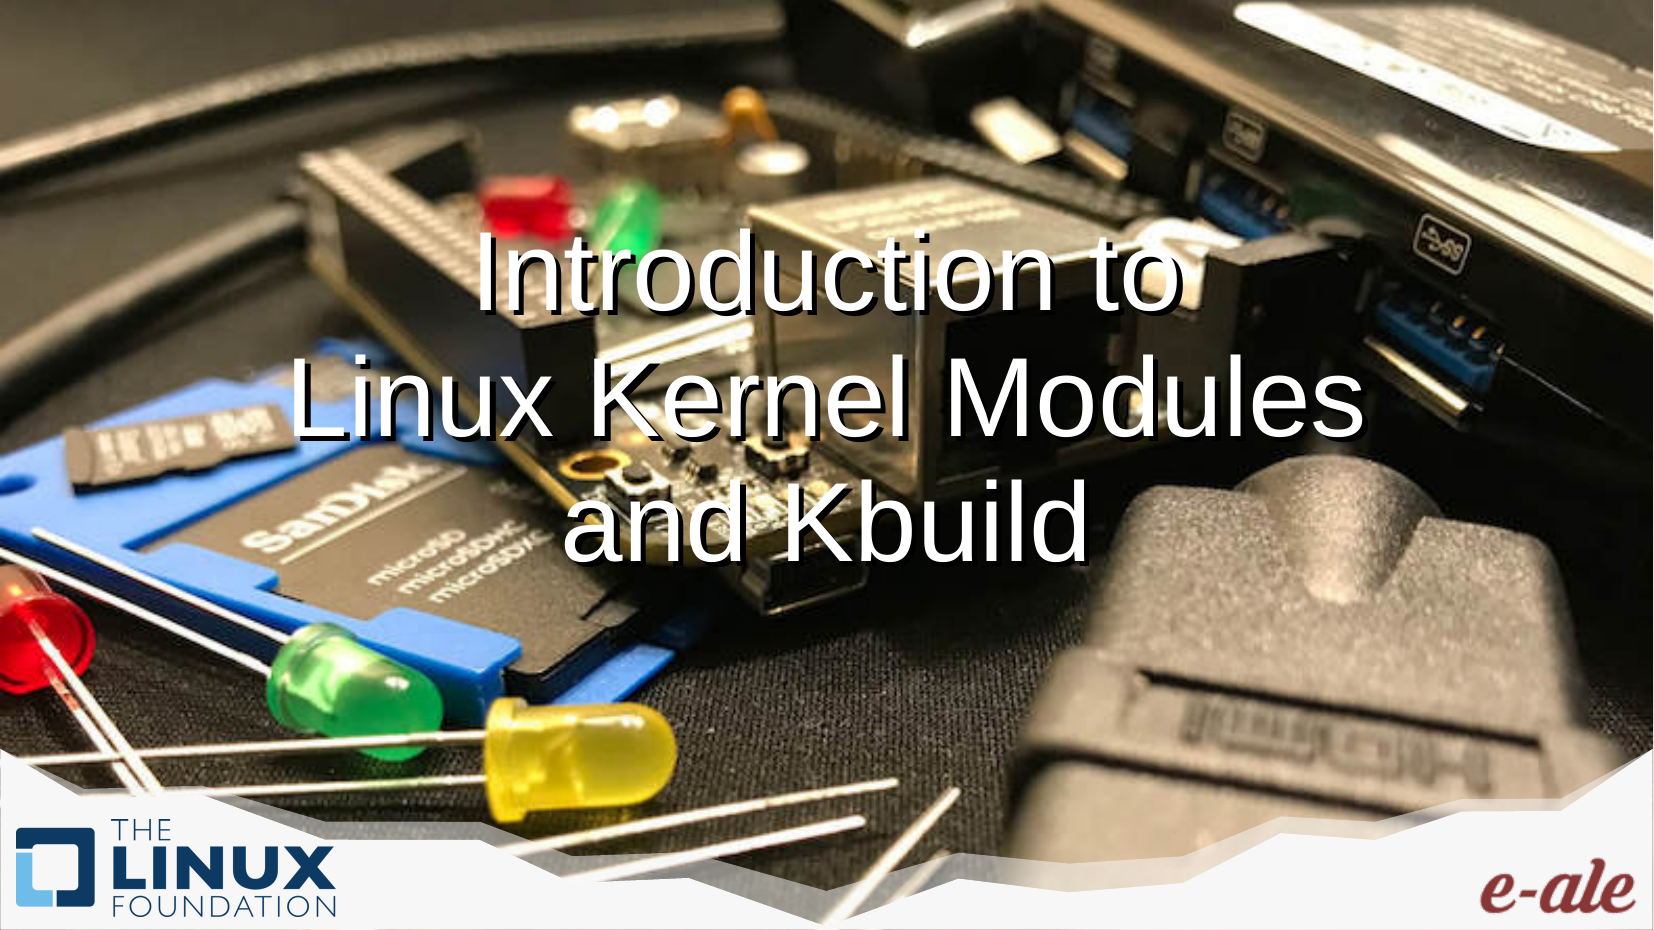

# Introduction to
Linux Kernel Modules
and Kbuild